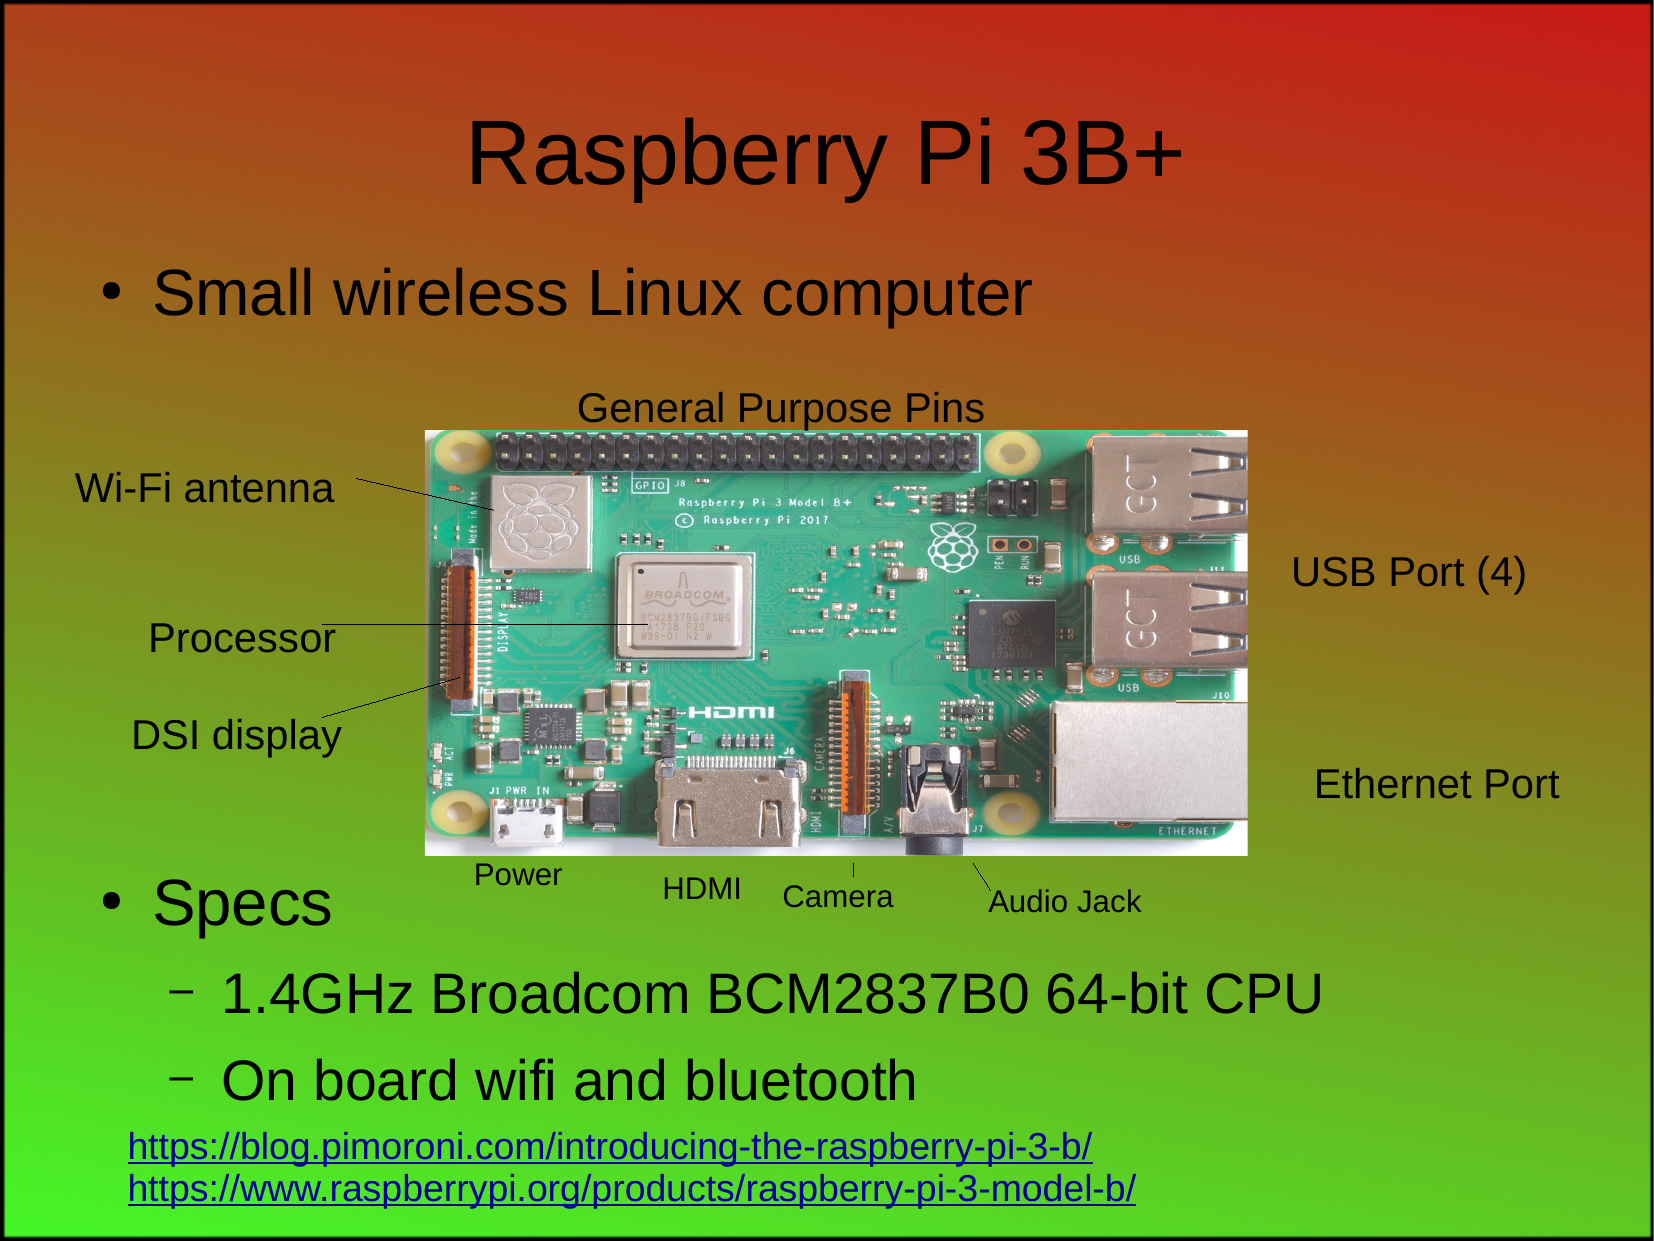

# Raspberry Pi 3B+
Small wireless Linux computer
Specs
1.4GHz Broadcom BCM2837B0 64-bit CPU
On board wifi and bluetooth
General Purpose Pins
Wi-Fi antenna
USB Port (4)
Processor
DSI display
Ethernet Port
Power
HDMI
Camera
Audio Jack
https://blog.pimoroni.com/introducing-the-raspberry-pi-3-b/
https://www.raspberrypi.org/products/raspberry-pi-3-model-b/